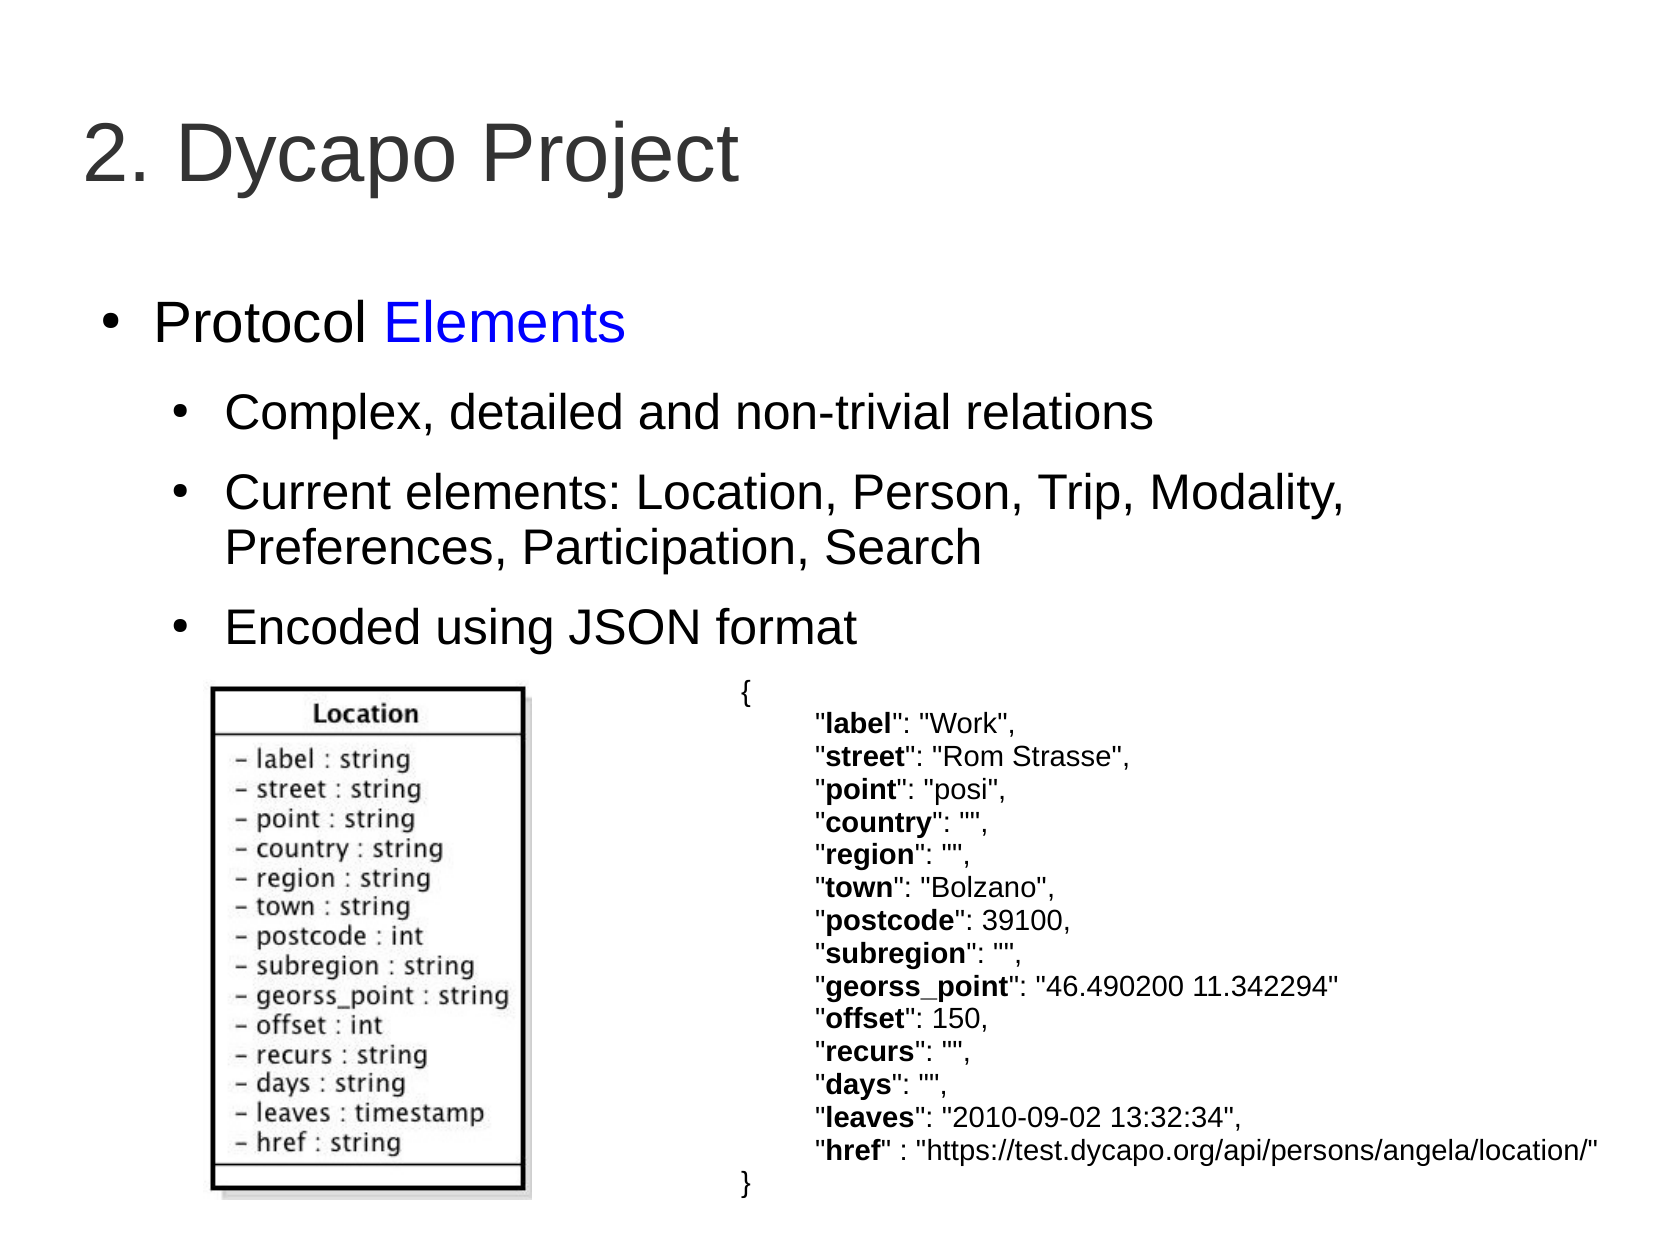

# 2. Dycapo Project
Protocol Elements
Complex, detailed and non-trivial relations
Current elements: Location, Person, Trip, Modality, Preferences, Participation, Search
Encoded using JSON format
{
	"label": "Work",
	"street": "Rom Strasse",
	"point": "posi",
	"country": "",
	"region": "",
	"town": "Bolzano",
	"postcode": 39100,
	"subregion": "",
	"georss_point": "46.490200 11.342294"
	"offset": 150,
	"recurs": "",
	"days": "",
	"leaves": "2010-09-02 13:32:34",
	"href" : "https://test.dycapo.org/api/persons/angela/location/"
}